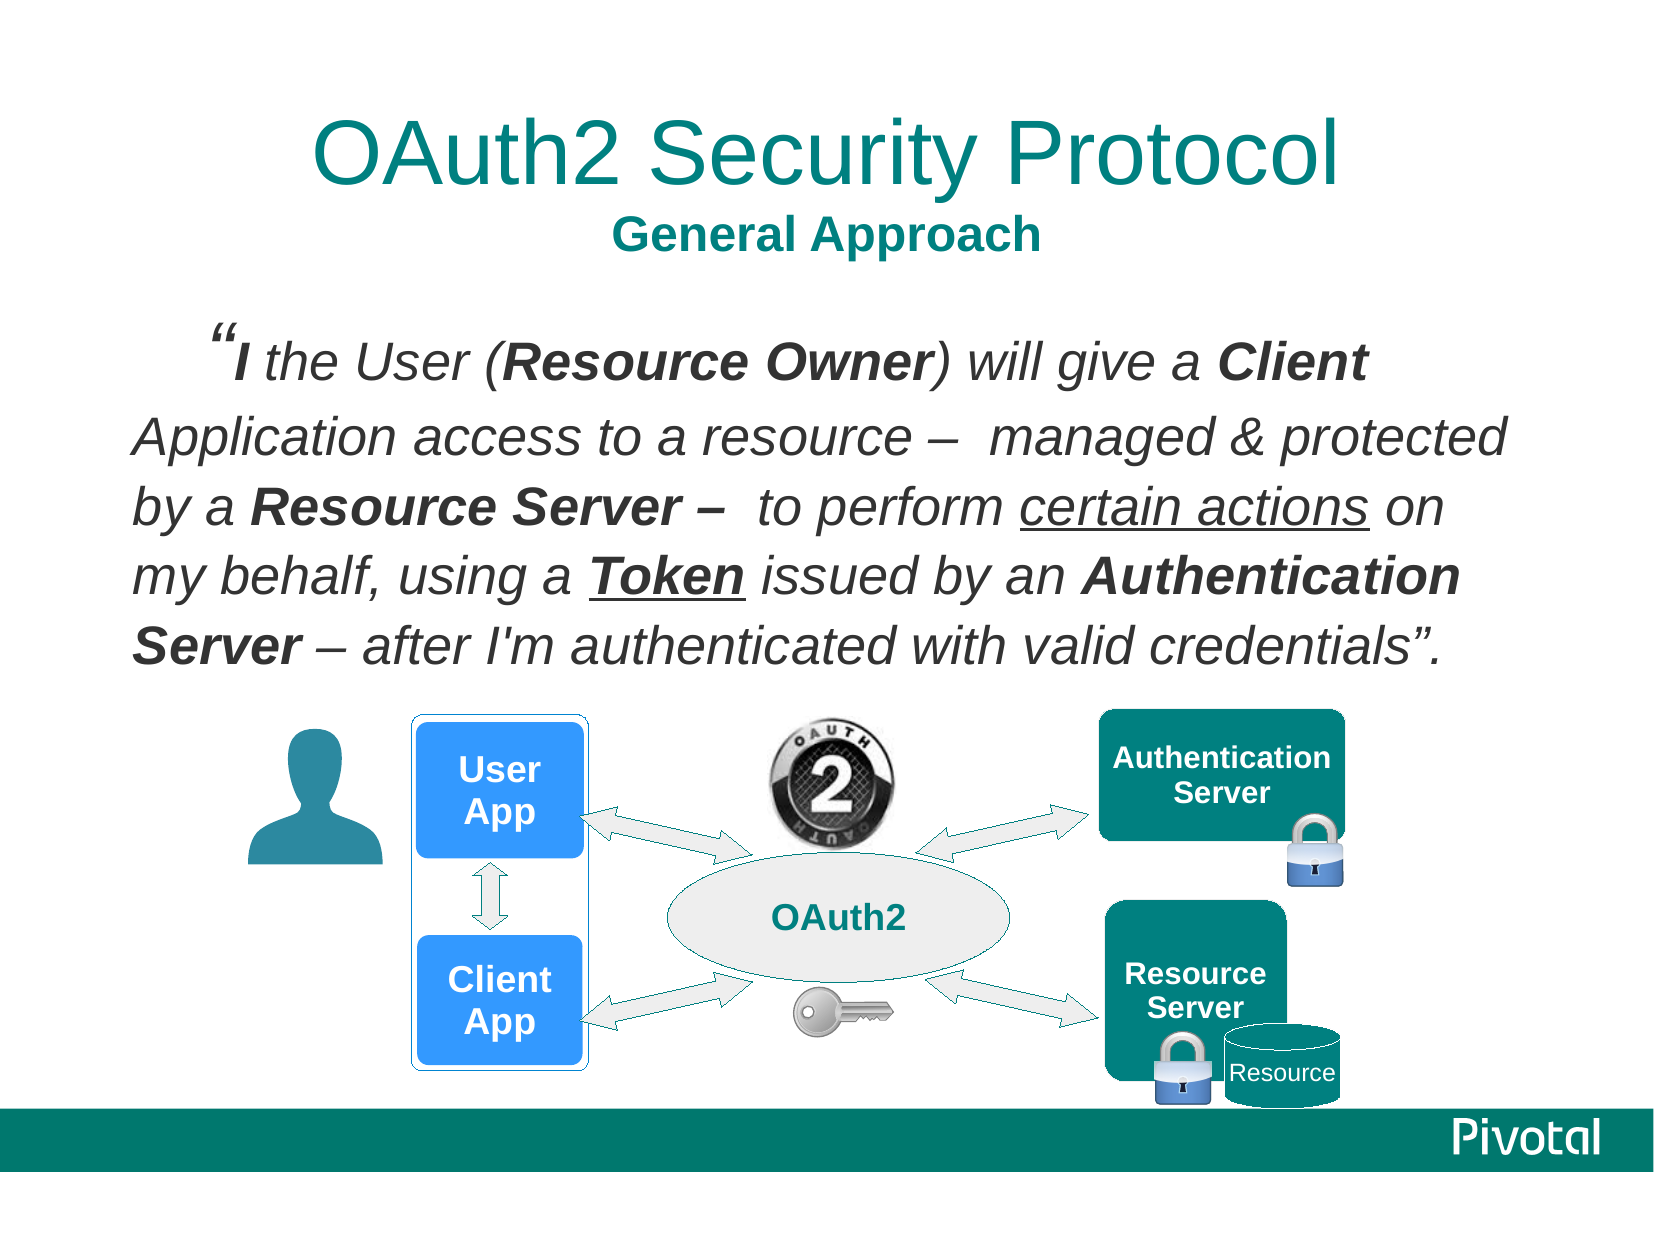

# OAuth2 Security Protocol
General Approach
	“I the User (Resource Owner) will give a Client Application access to a resource – managed & protected by a Resource Server – to perform certain actions on my behalf, using a Token issued by an Authentication Server – after I'm authenticated with valid credentials”.
Authentication
Server
User
App
OAuth2
Resource
Server
Client
App
Resource